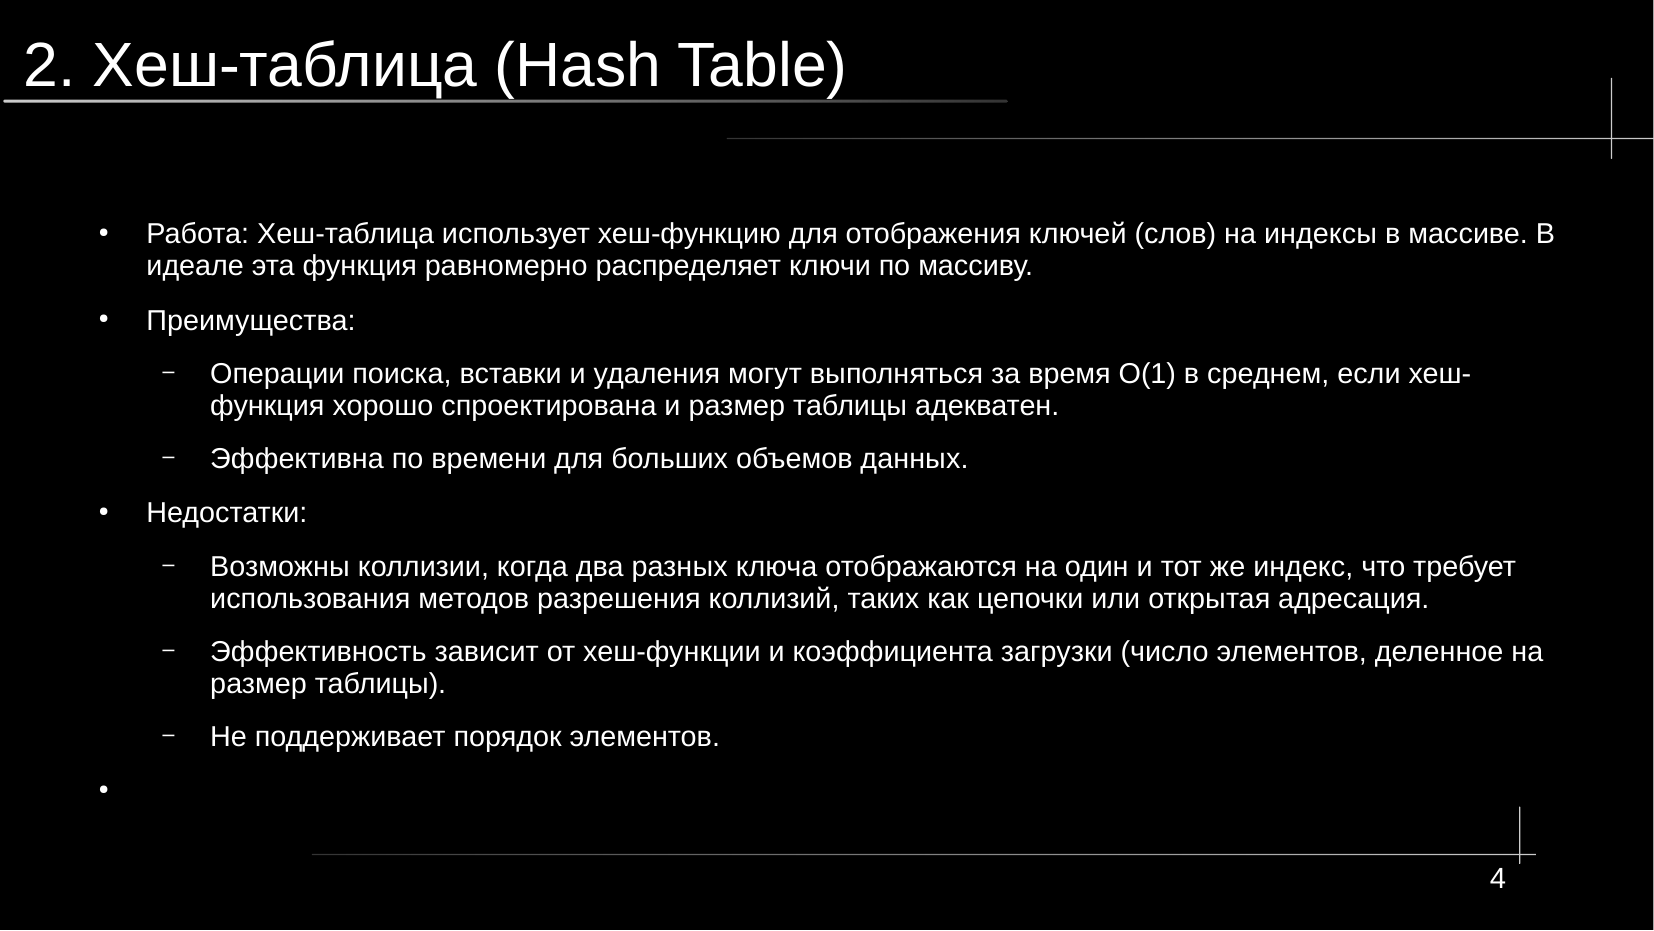

# 2. Хеш-таблица (Hash Table)
Работа: Хеш-таблица использует хеш-функцию для отображения ключей (слов) на индексы в массиве. В идеале эта функция равномерно распределяет ключи по массиву.
Преимущества:
Операции поиска, вставки и удаления могут выполняться за время O(1) в среднем, если хеш-функция хорошо спроектирована и размер таблицы адекватен.
Эффективна по времени для больших объемов данных.
Недостатки:
Возможны коллизии, когда два разных ключа отображаются на один и тот же индекс, что требует использования методов разрешения коллизий, таких как цепочки или открытая адресация.
Эффективность зависит от хеш-функции и коэффициента загрузки (число элементов, деленное на размер таблицы).
Не поддерживает порядок элементов.
4